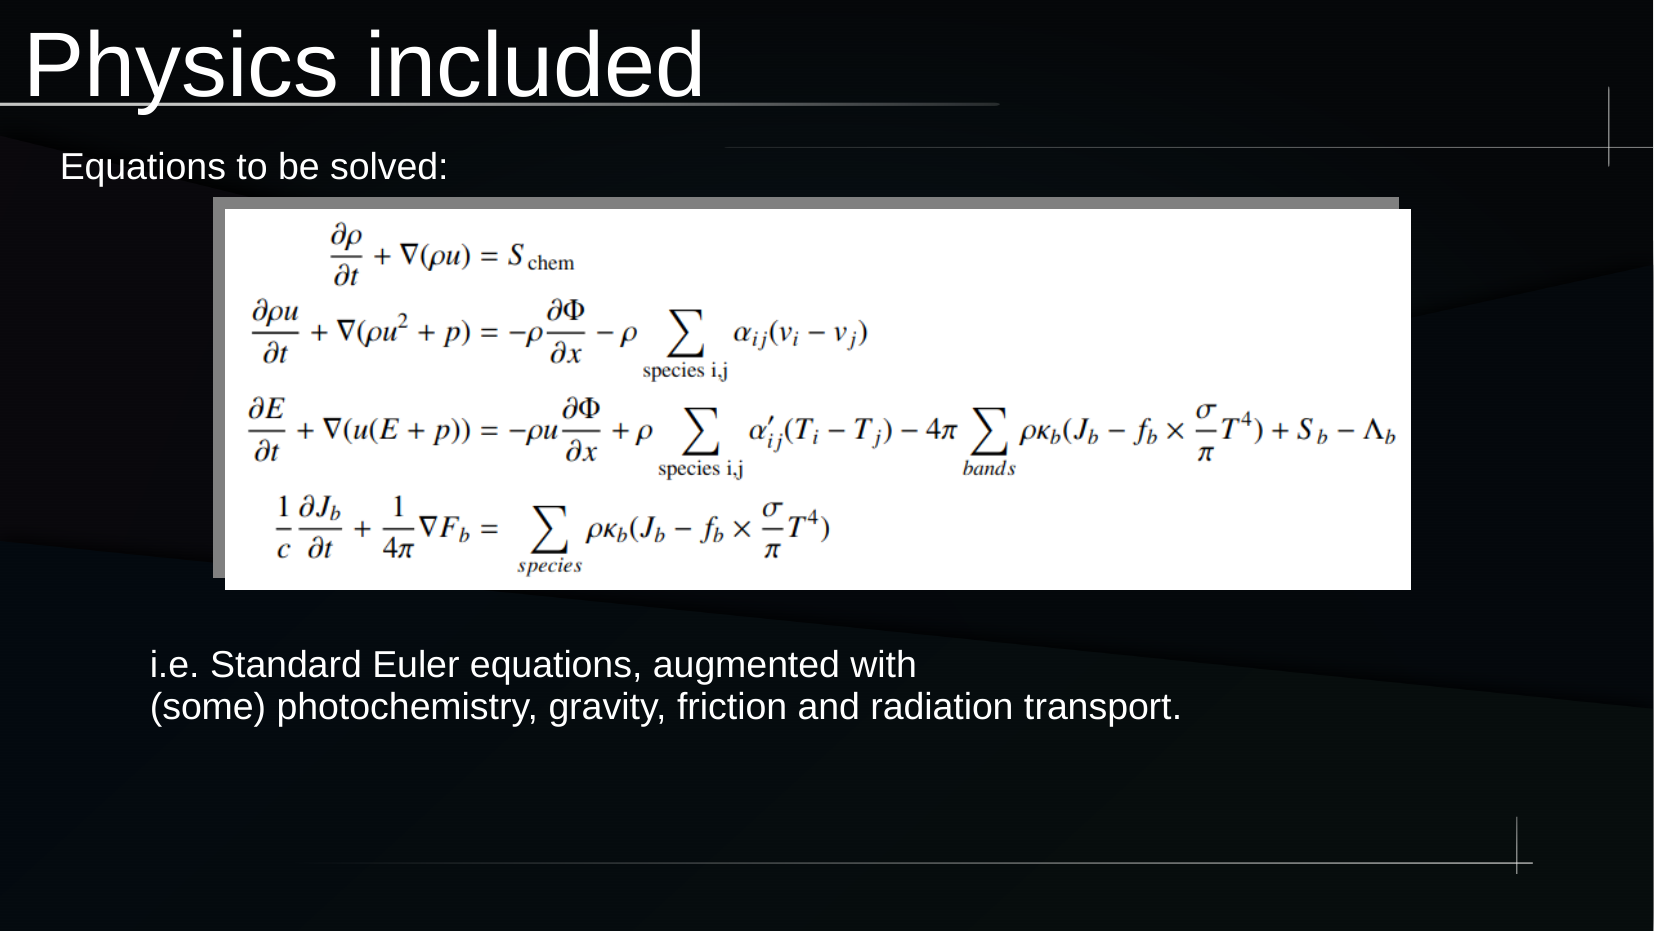

# Physics included
Equations to be solved:
i.e. Standard Euler equations, augmented with
(some) photochemistry, gravity, friction and radiation transport.